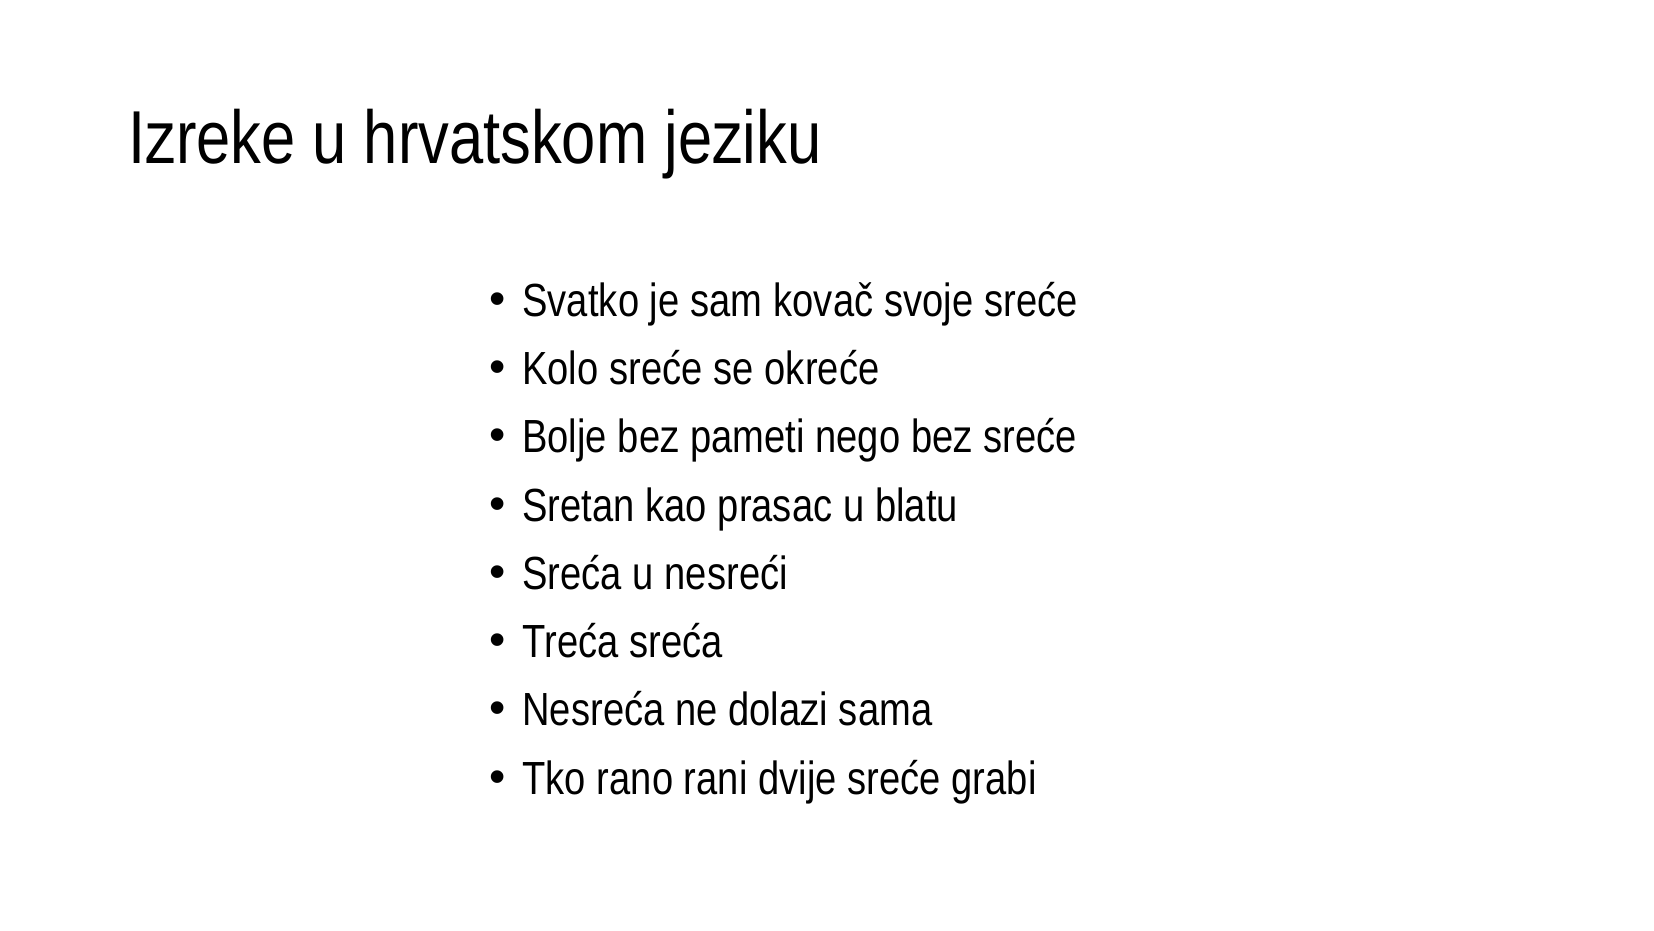

# Izreke u hrvatskom jeziku
Svatko je sam kovač svoje sreće
Kolo sreće se okreće
Bolje bez pameti nego bez sreće
Sretan kao prasac u blatu
Sreća u nesreći
Treća sreća
Nesreća ne dolazi sama
Tko rano rani dvije sreće grabi